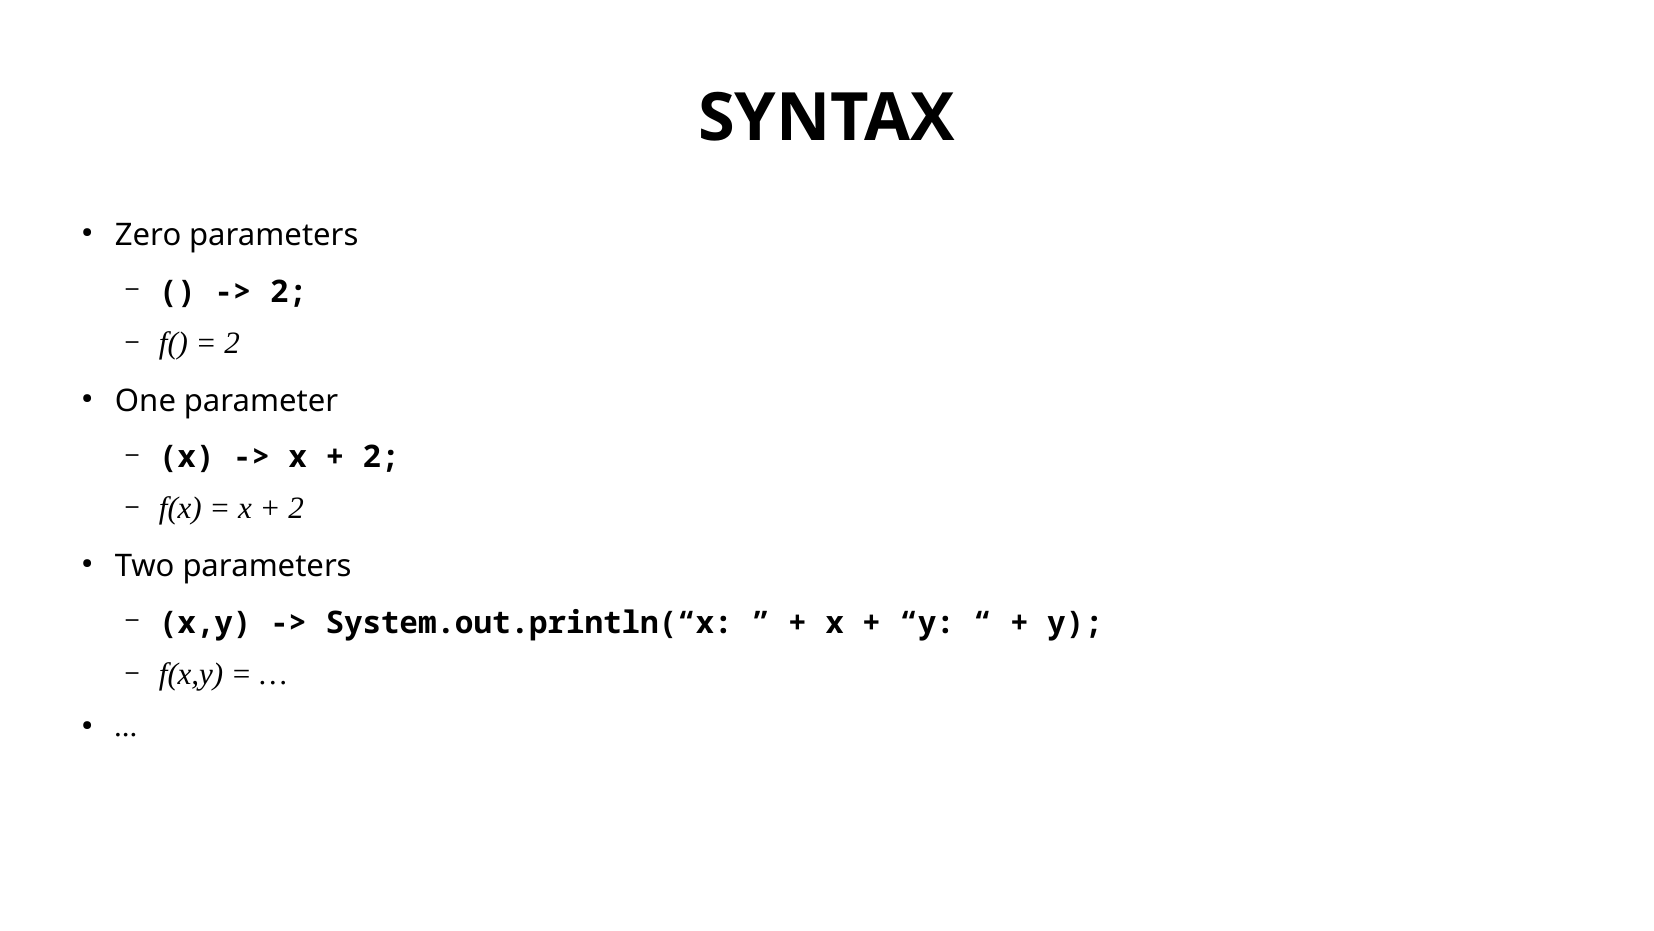

# SYNTAX
Zero parameters
() -> 2;
f() = 2
One parameter
(x) -> x + 2;
f(x) = x + 2
Two parameters
(x,y) -> System.out.println(“x: ” + x + “y: “ + y);
f(x,y) = …
...